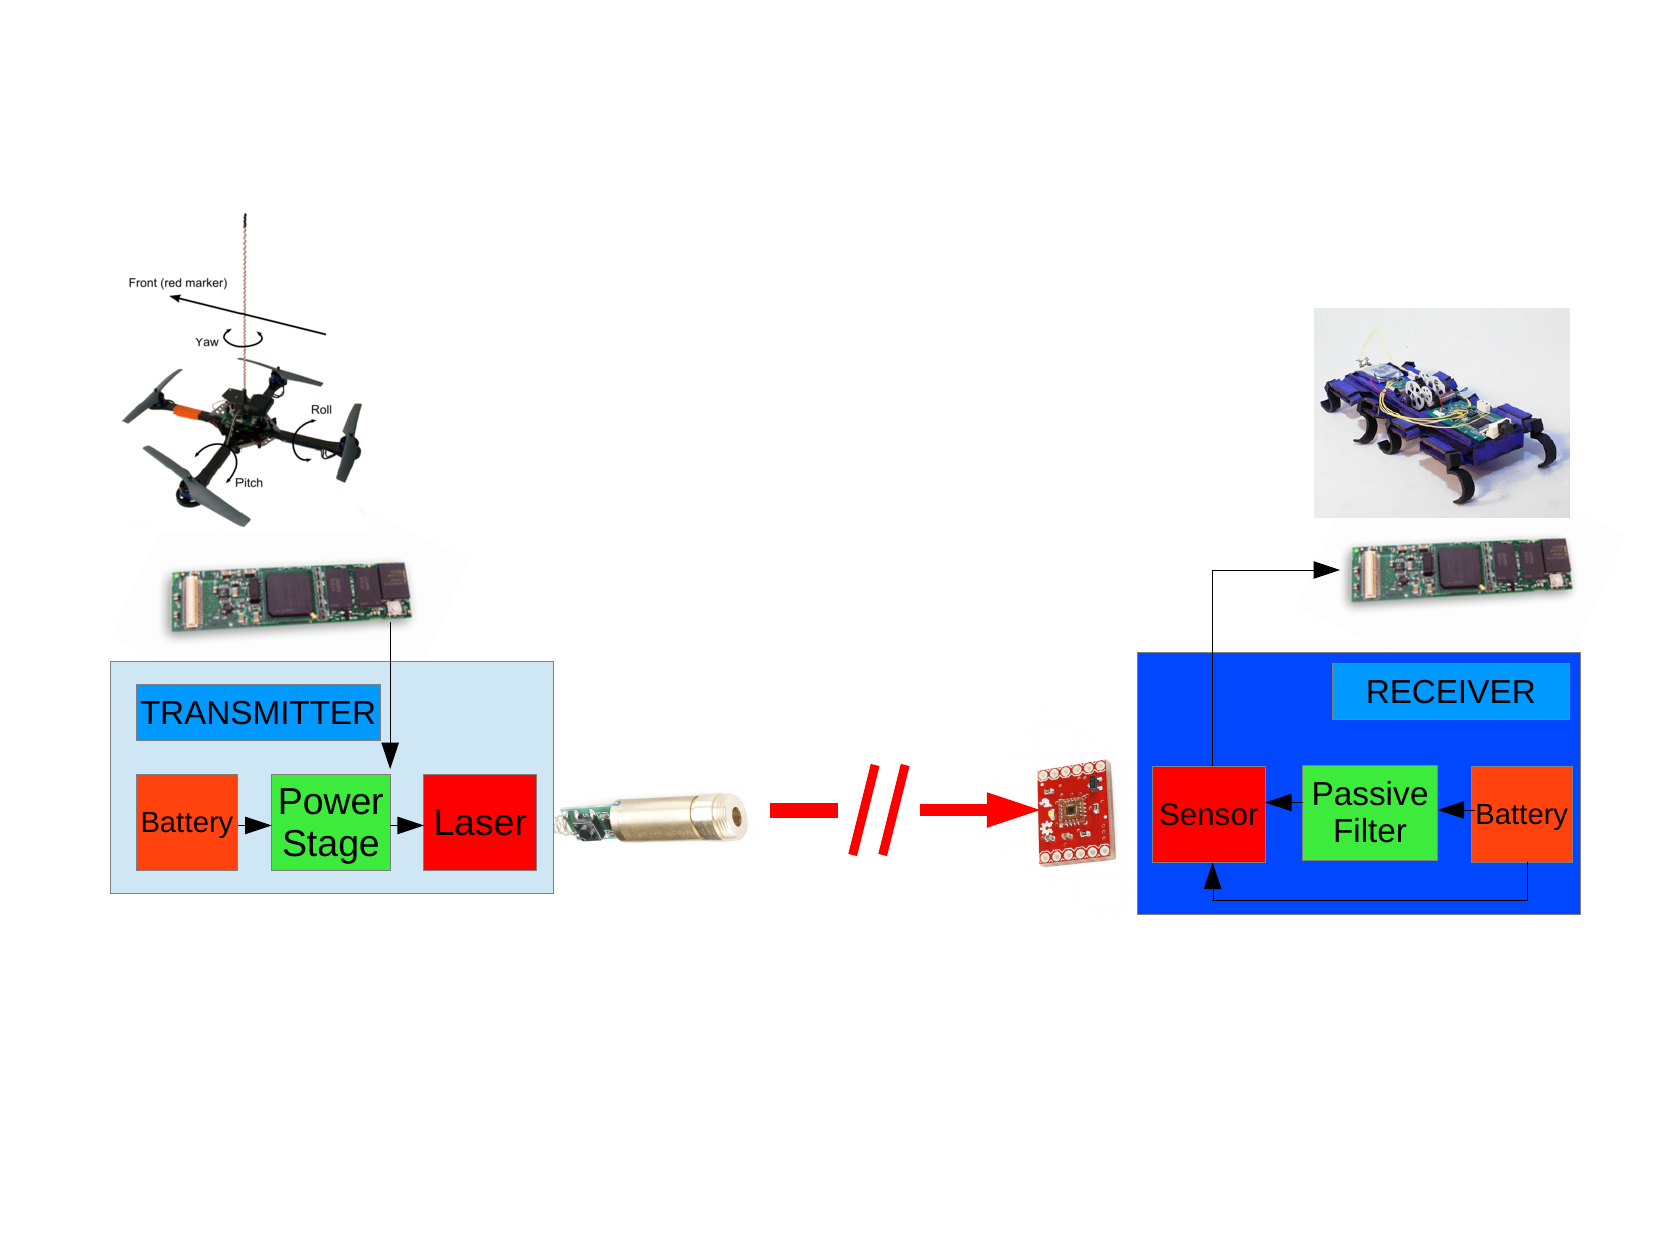

RECEIVER
TRANSMITTER
Passive
Filter
Sensor
Battery
Battery
Power
Stage
Laser